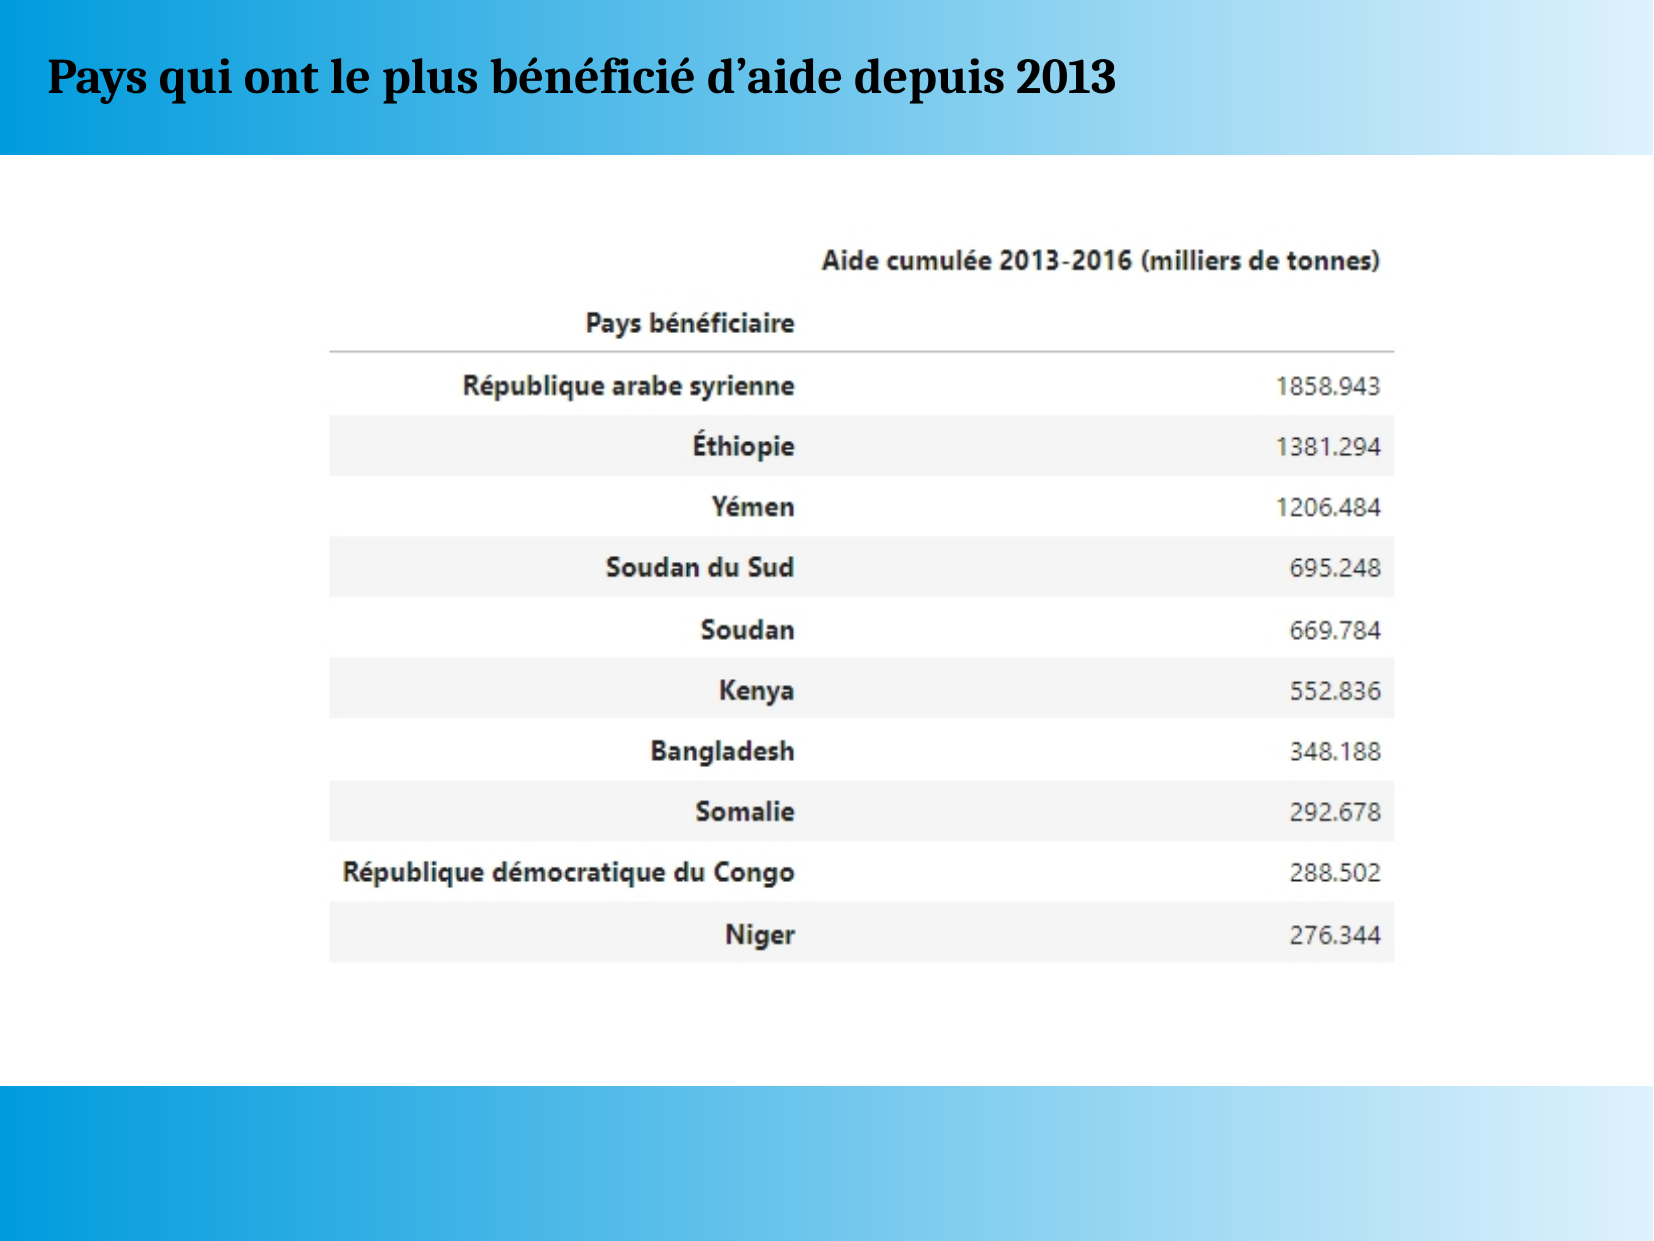

# Pays qui ont le plus bénéficié d’aide depuis 2013